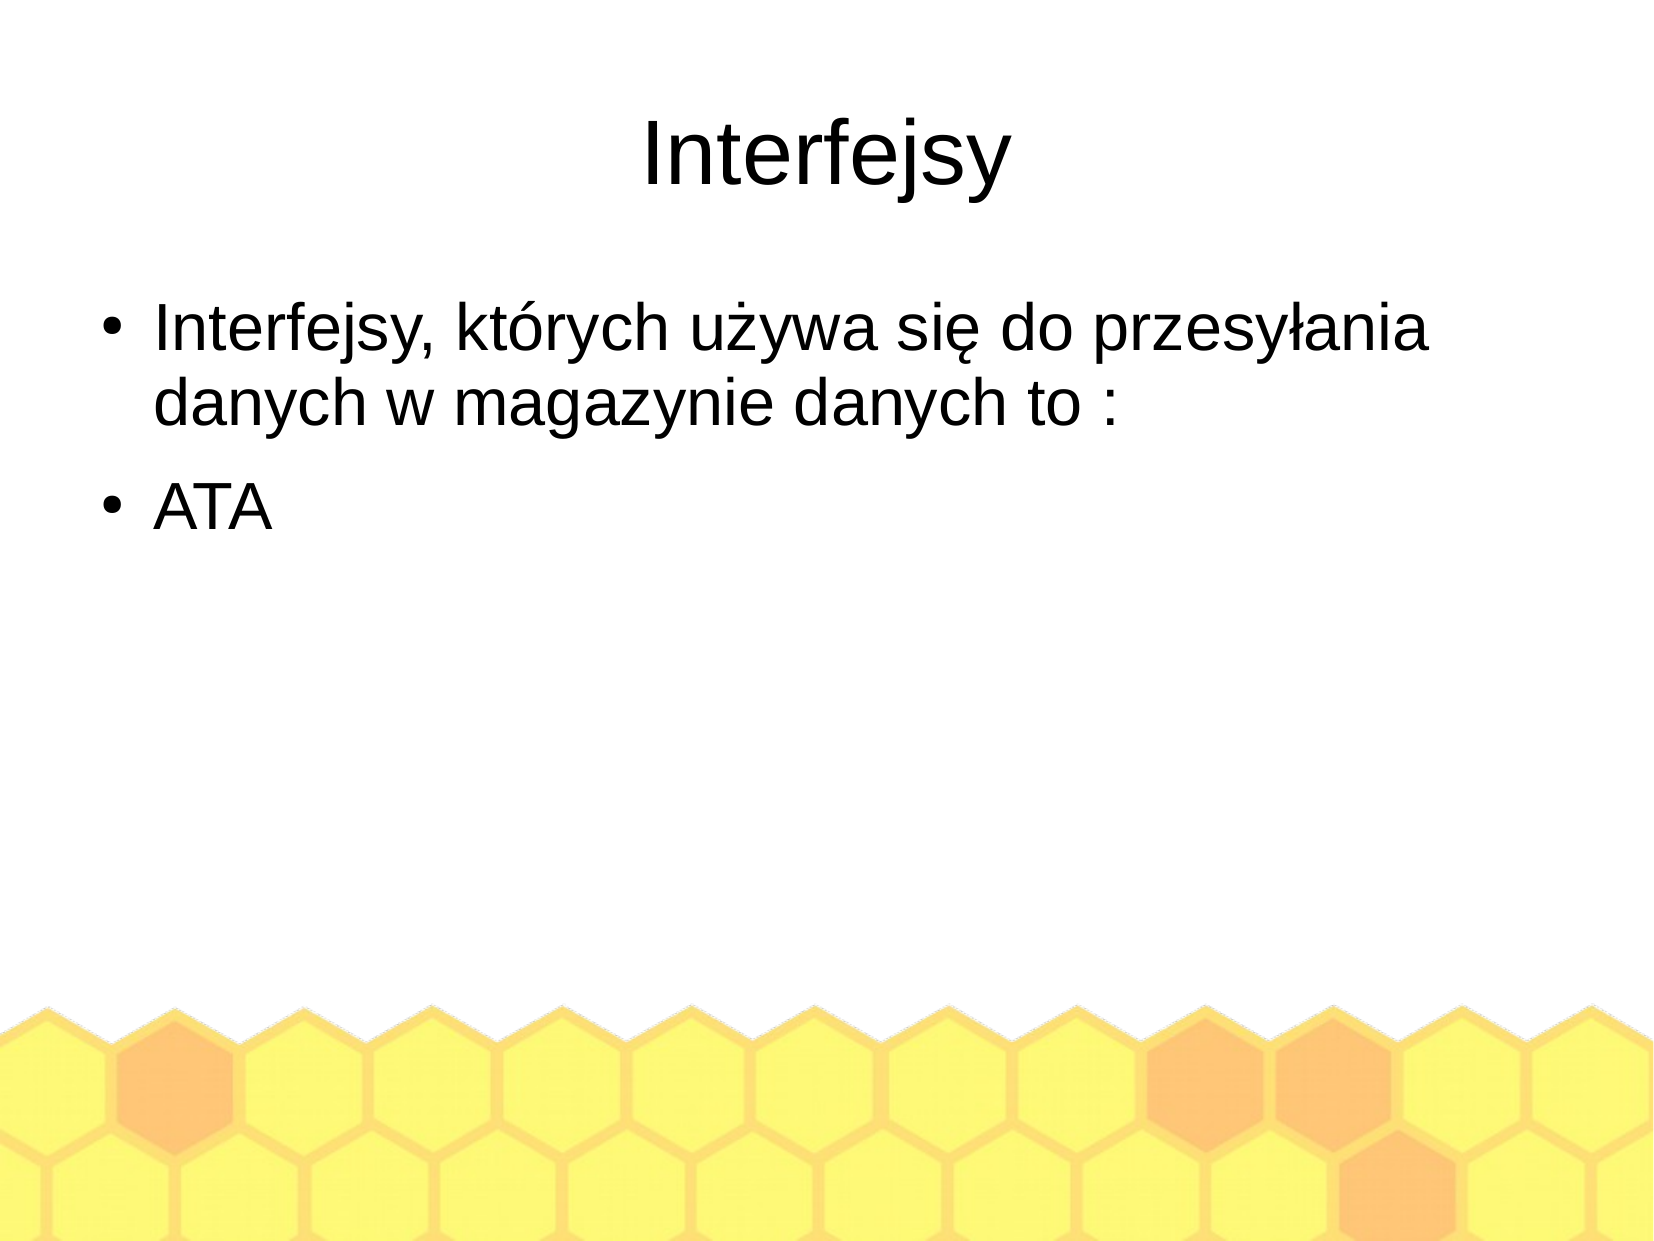

# Interfejsy
Interfejsy, których używa się do przesyłania danych w magazynie danych to :
ATA